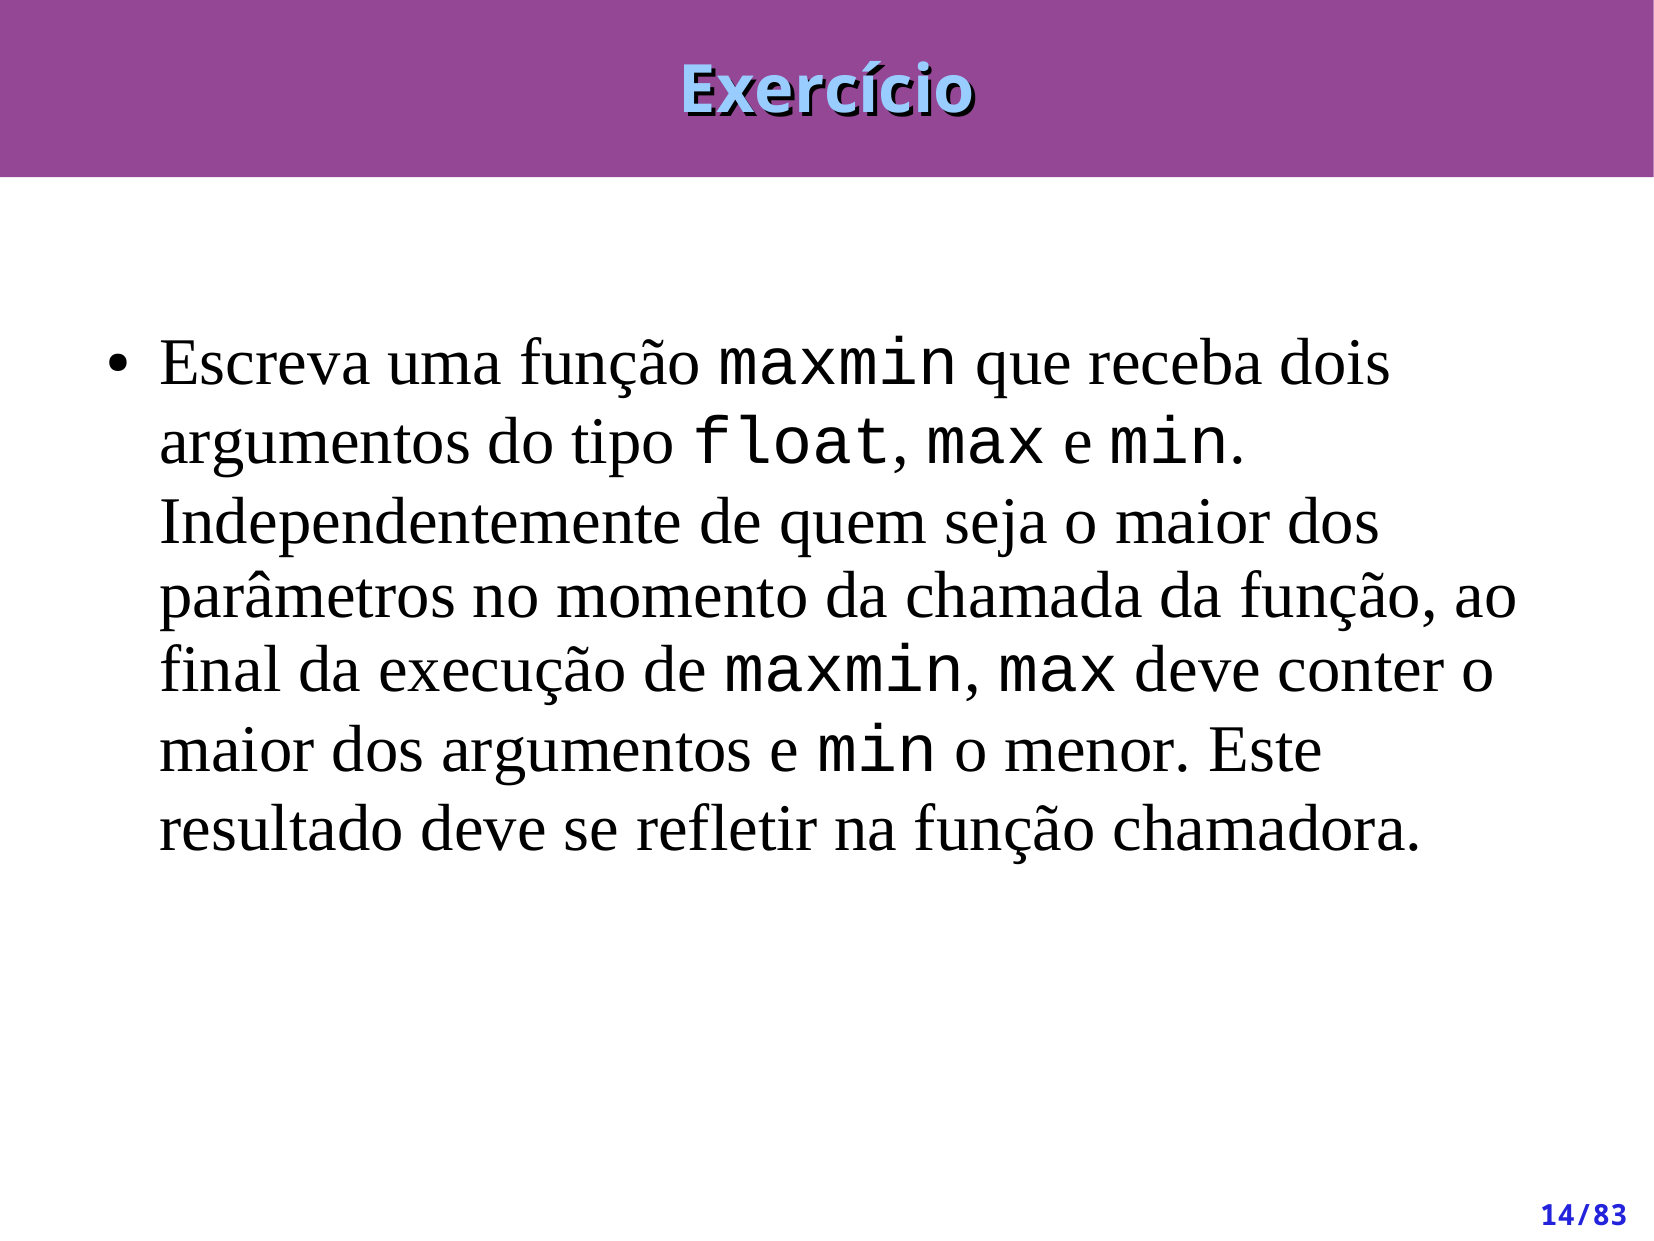

# Exercício
Escreva uma função maxmin que receba dois argumentos do tipo float, max e min. Independentemente de quem seja o maior dos parâmetros no momento da chamada da função, ao final da execução de maxmin, max deve conter o maior dos argumentos e min o menor. Este resultado deve se refletir na função chamadora.
14